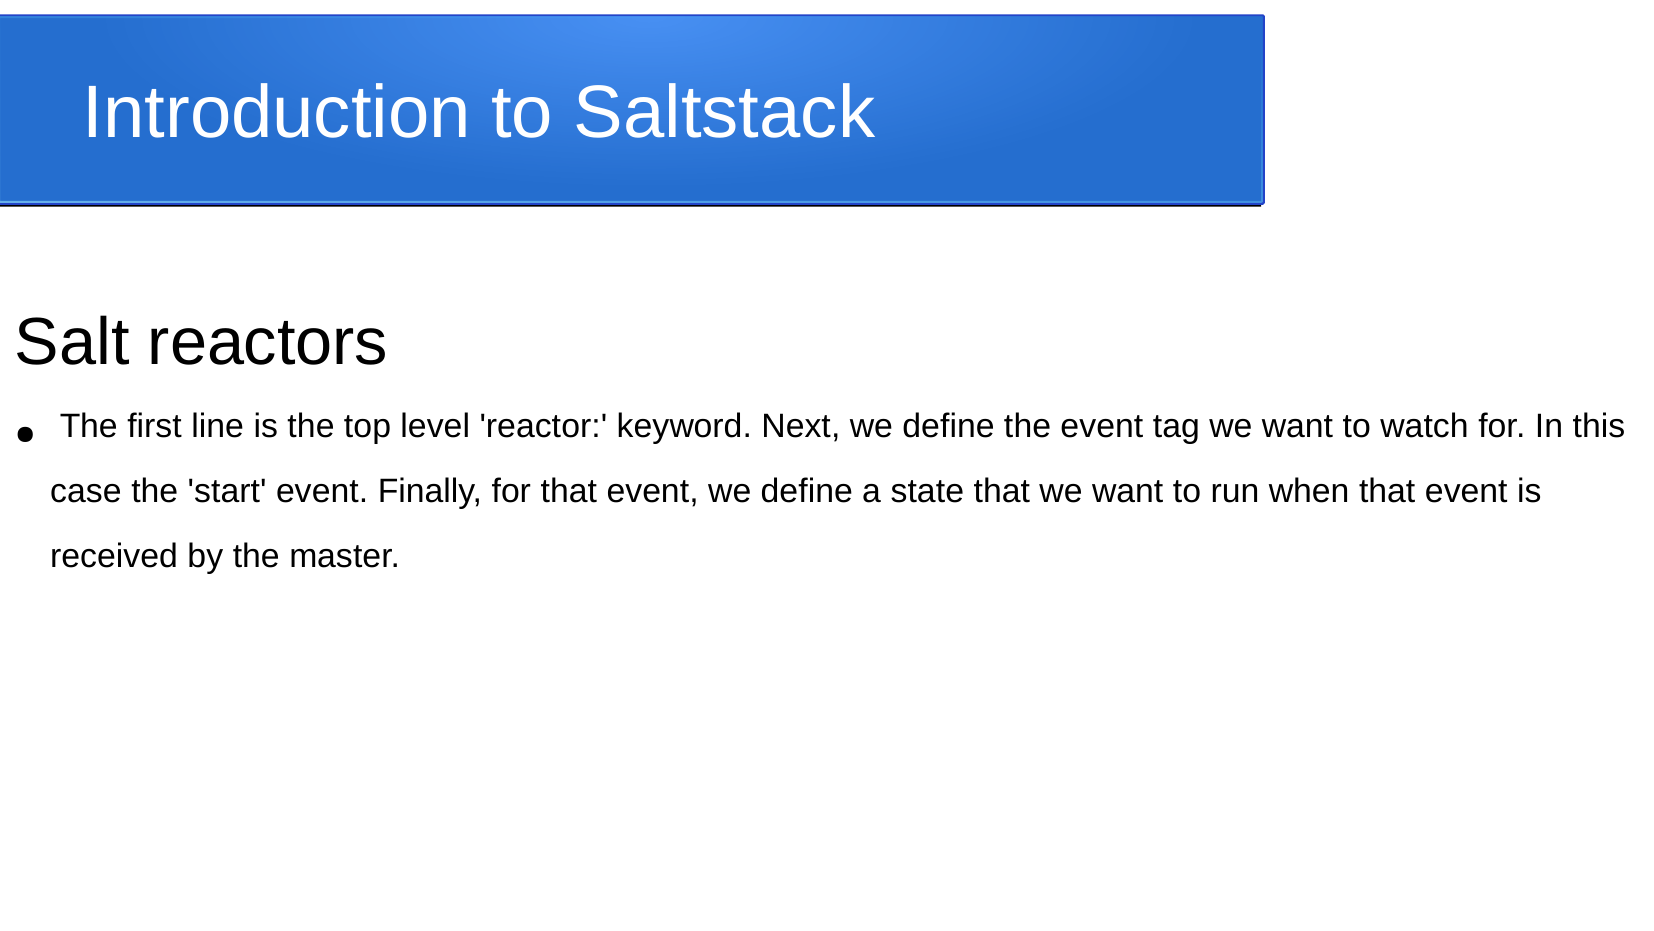

# Introduction to Saltstack
Salt reactors
 The first line is the top level 'reactor:' keyword. Next, we define the event tag we want to watch for. In this case the 'start' event. Finally, for that event, we define a state that we want to run when that event is received by the master.